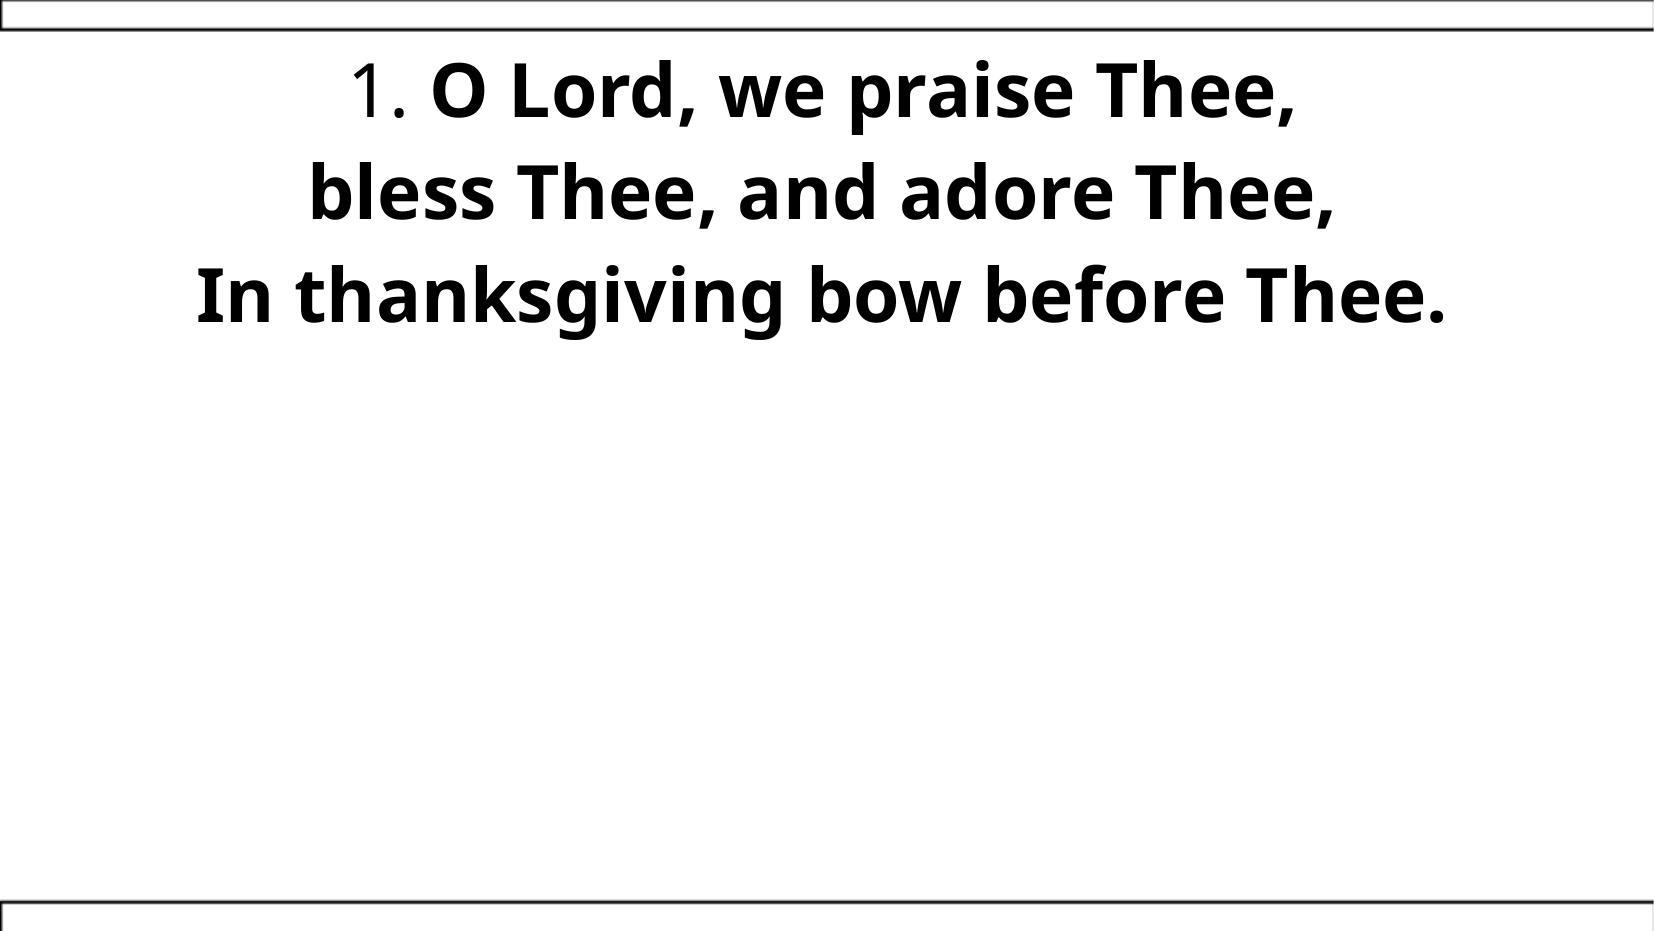

1. O Lord, we praise Thee,
bless Thee, and adore Thee,
In thanksgiving bow before Thee.